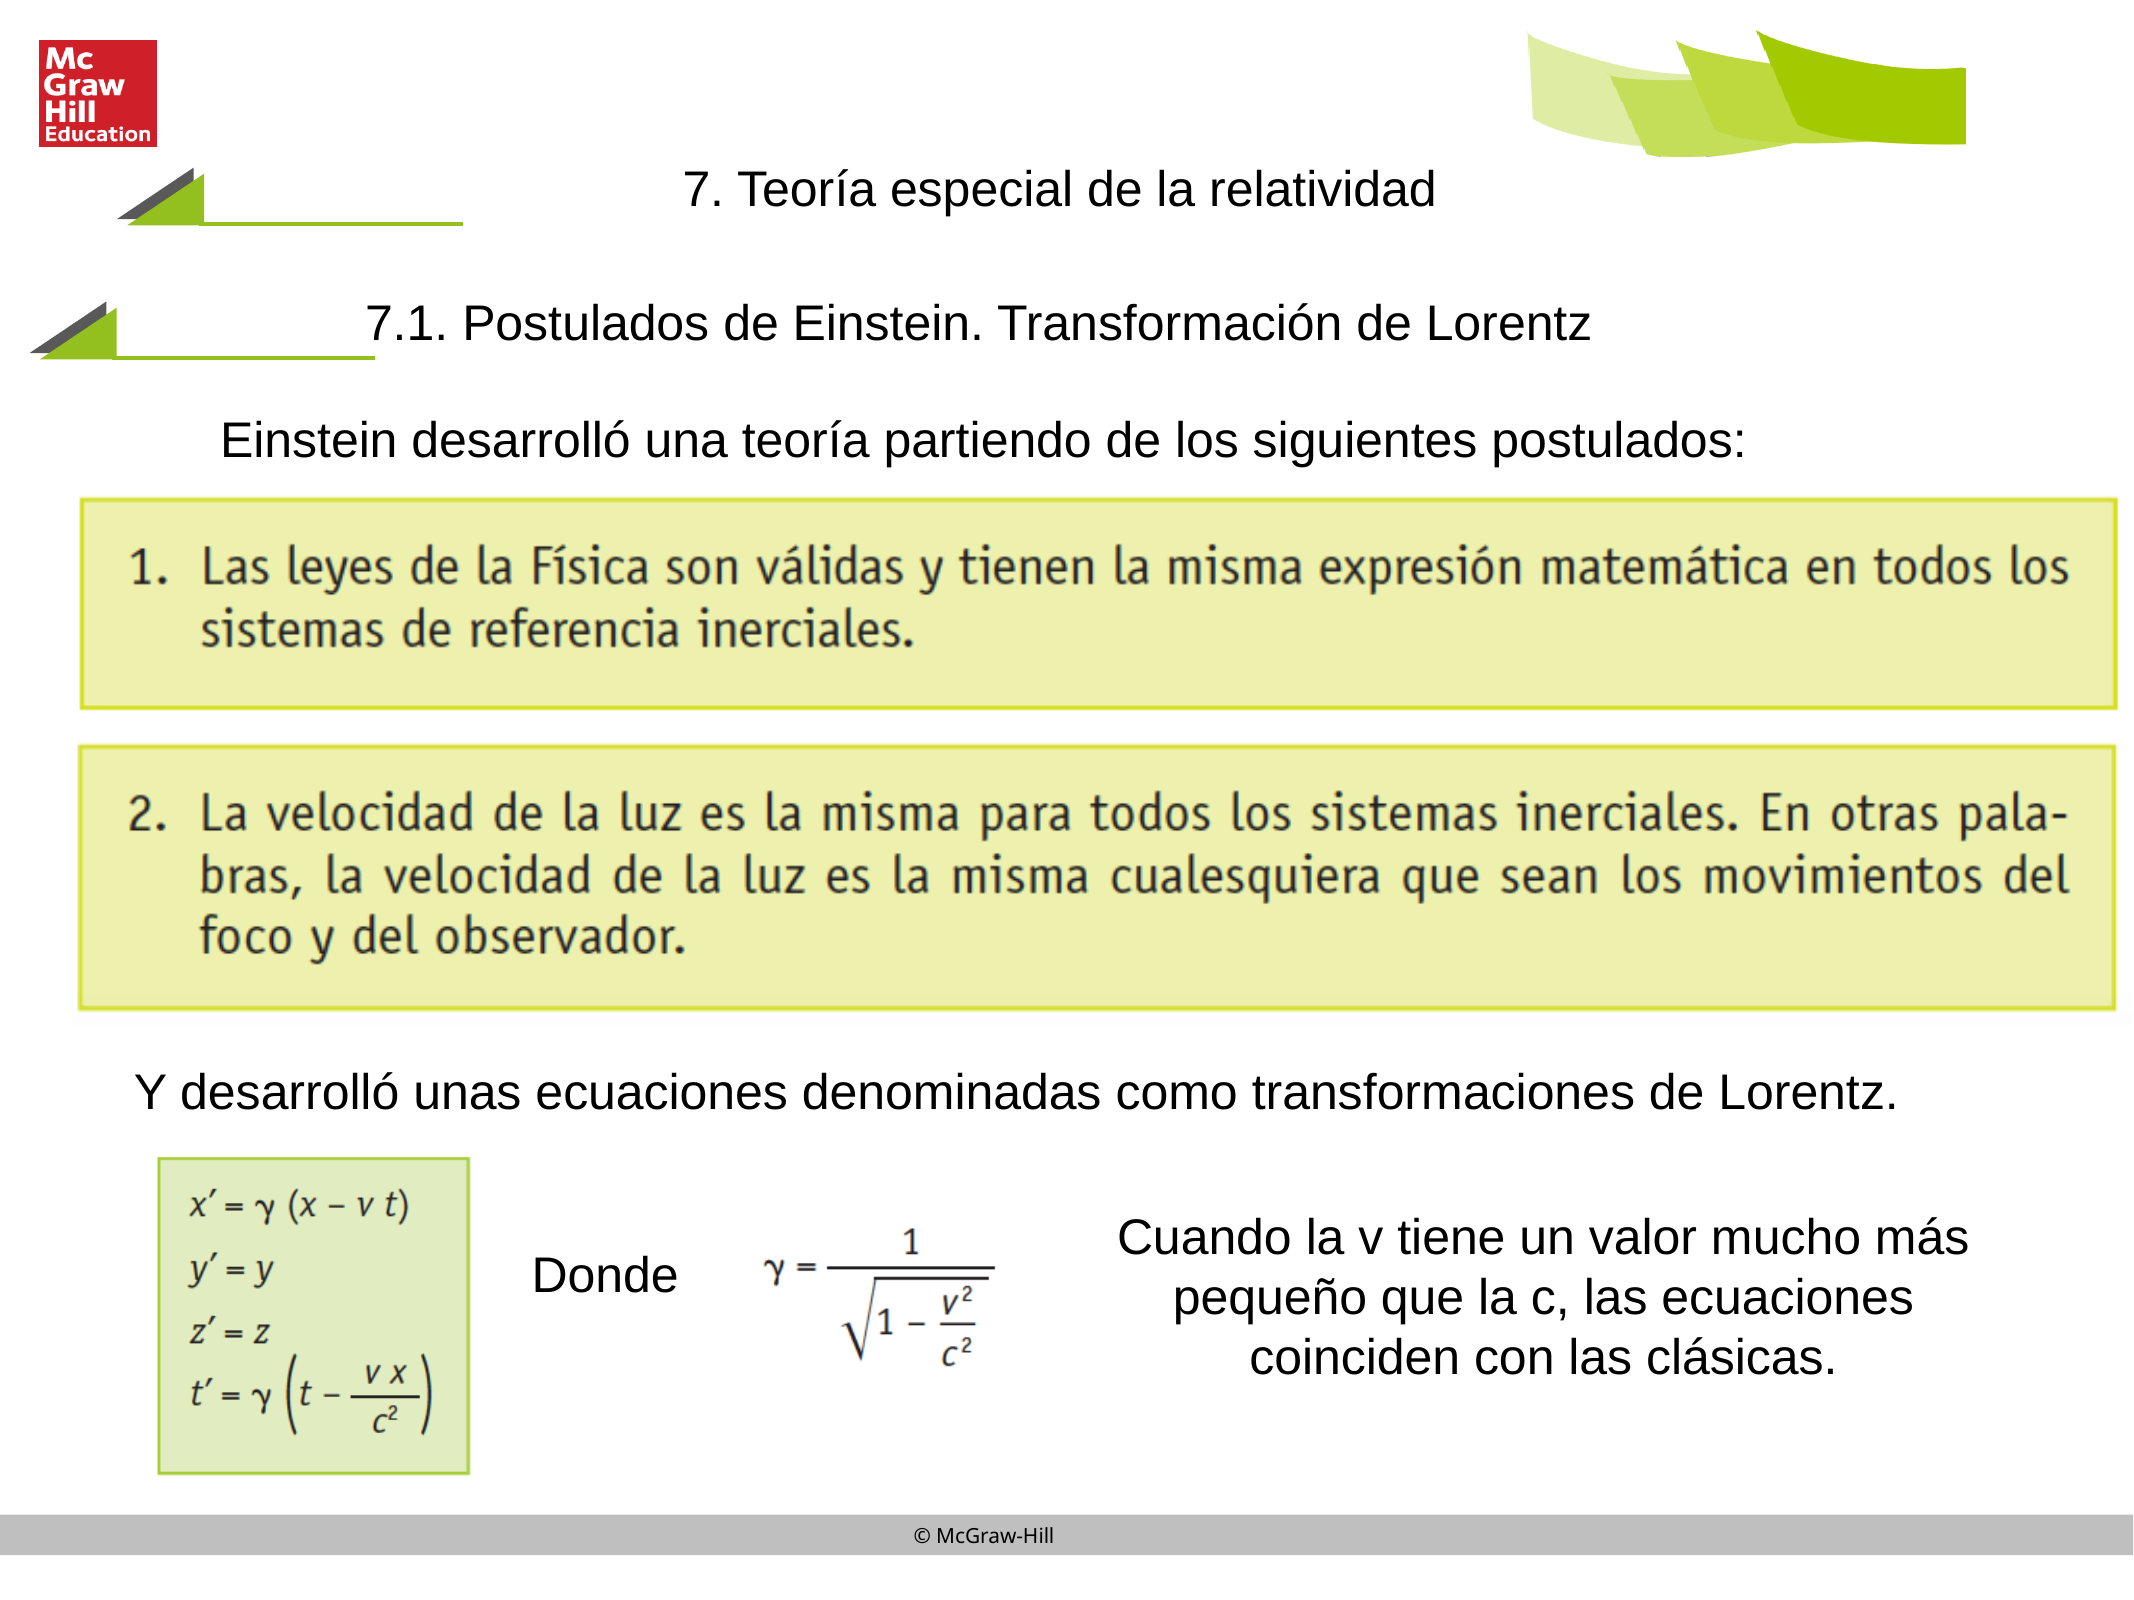

7. Teoría especial de la relatividad
7.1. Postulados de Einstein. Transformación de Lorentz
Einstein desarrolló una teoría partiendo de los siguientes postulados:
Y desarrolló unas ecuaciones denominadas como transformaciones de Lorentz.
Cuando la v tiene un valor mucho más pequeño que la c, las ecuaciones coinciden con las clásicas.
Donde
© McGraw-Hill